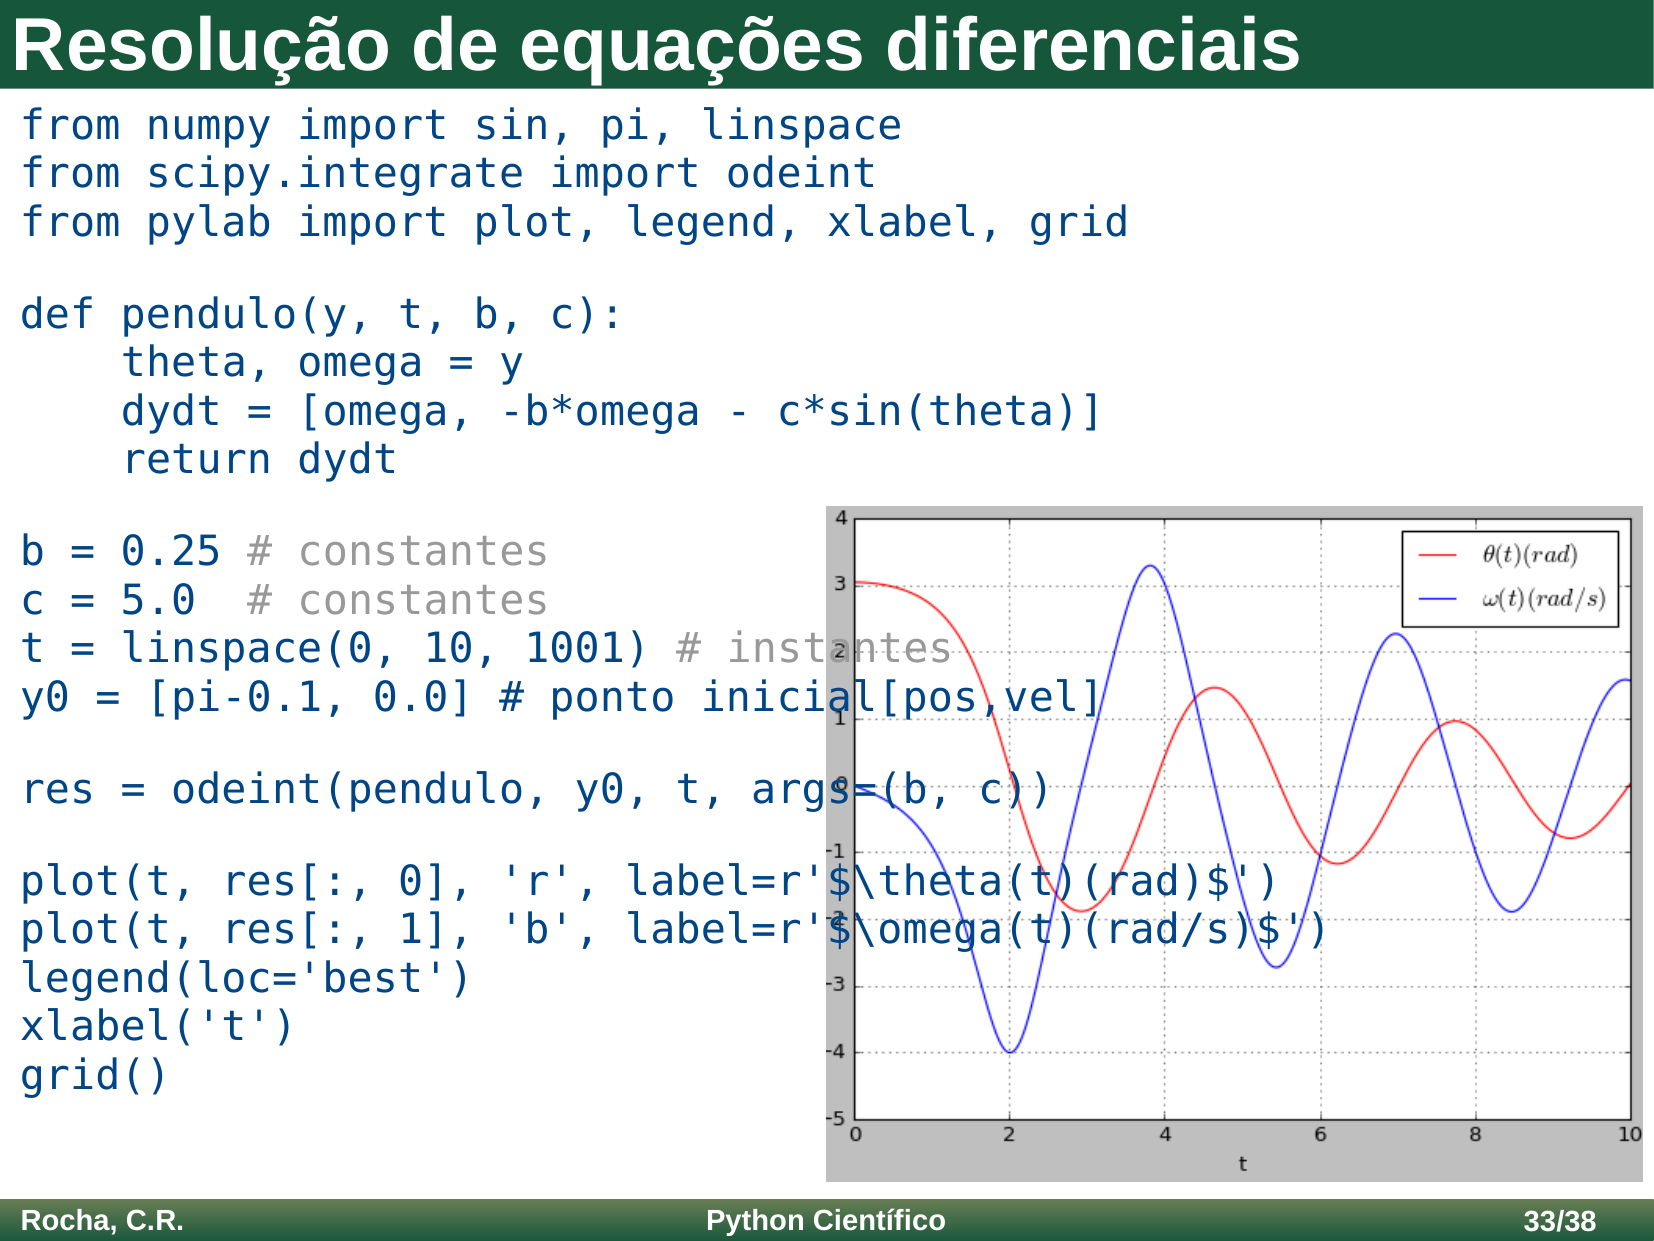

# Resolução de equações diferenciais
from numpy import sin, pi, linspace
from scipy.integrate import odeint
from pylab import plot, legend, xlabel, grid
def pendulo(y, t, b, c):
 theta, omega = y
 dydt = [omega, -b*omega - c*sin(theta)]
 return dydt
b = 0.25 # constantes
c = 5.0 # constantes
t = linspace(0, 10, 1001) # instantes
y0 = [pi-0.1, 0.0] # ponto inicial[pos,vel]
res = odeint(pendulo, y0, t, args=(b, c))
plot(t, res[:, 0], 'r', label=r'$\theta(t)(rad)$')
plot(t, res[:, 1], 'b', label=r'$\omega(t)(rad/s)$')
legend(loc='best')
xlabel('t')
grid()